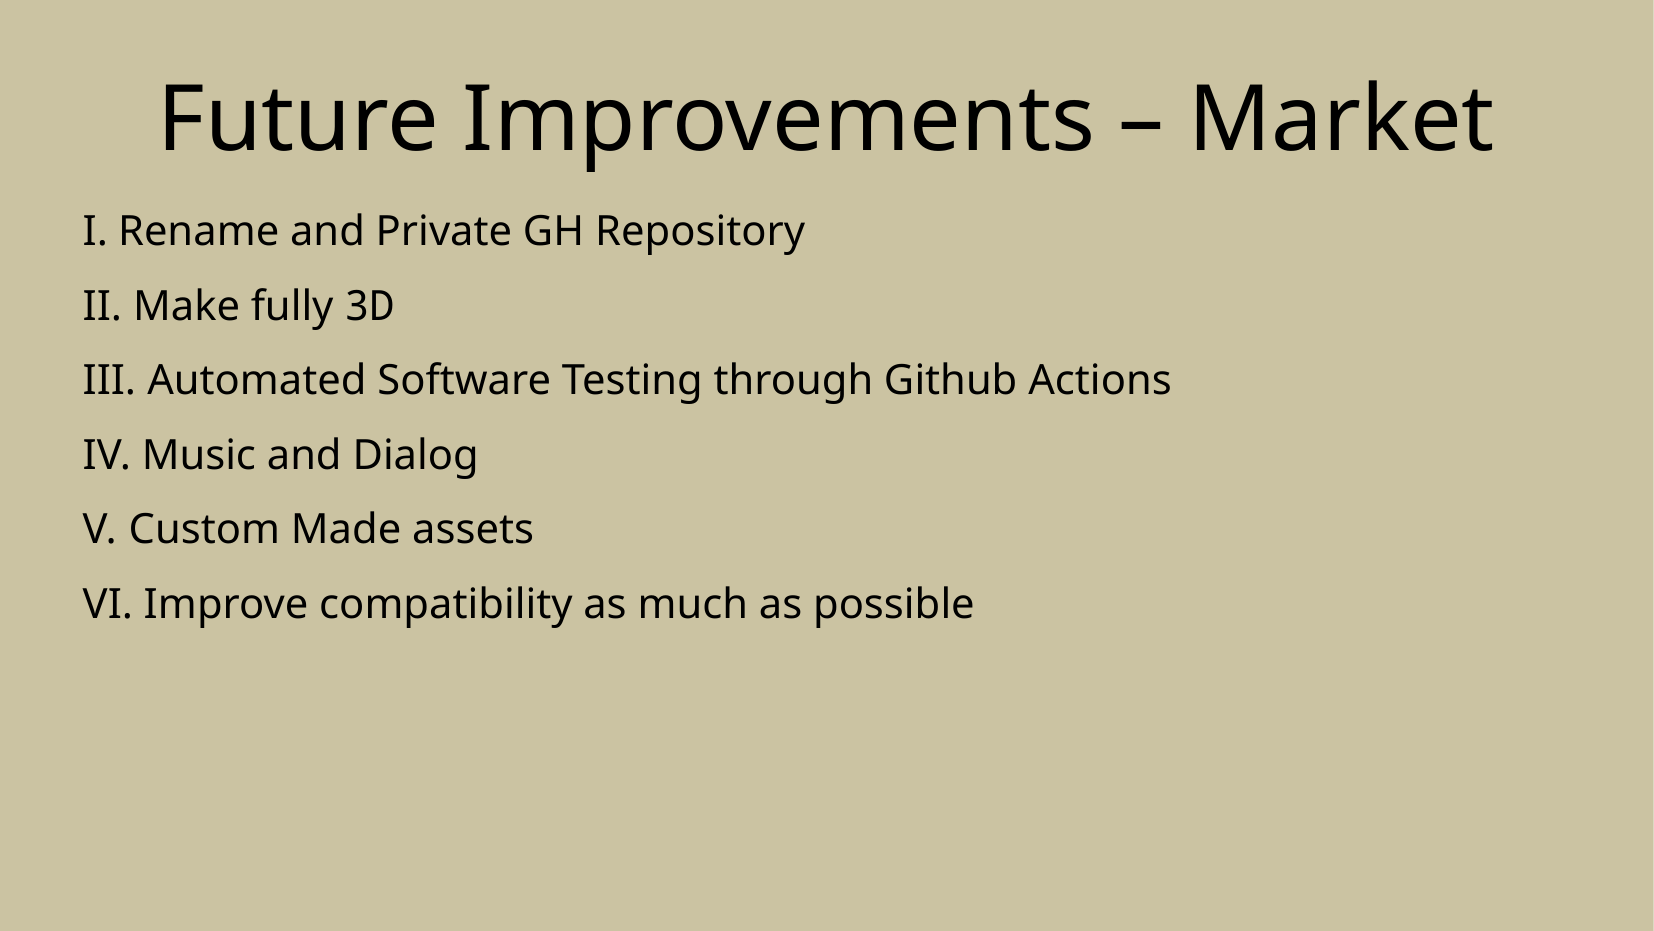

# Future Improvements – Market
Rename and Private GH Repository
 Make fully 3D
 Automated Software Testing through Github Actions
 Music and Dialog
 Custom Made assets
 Improve compatibility as much as possible